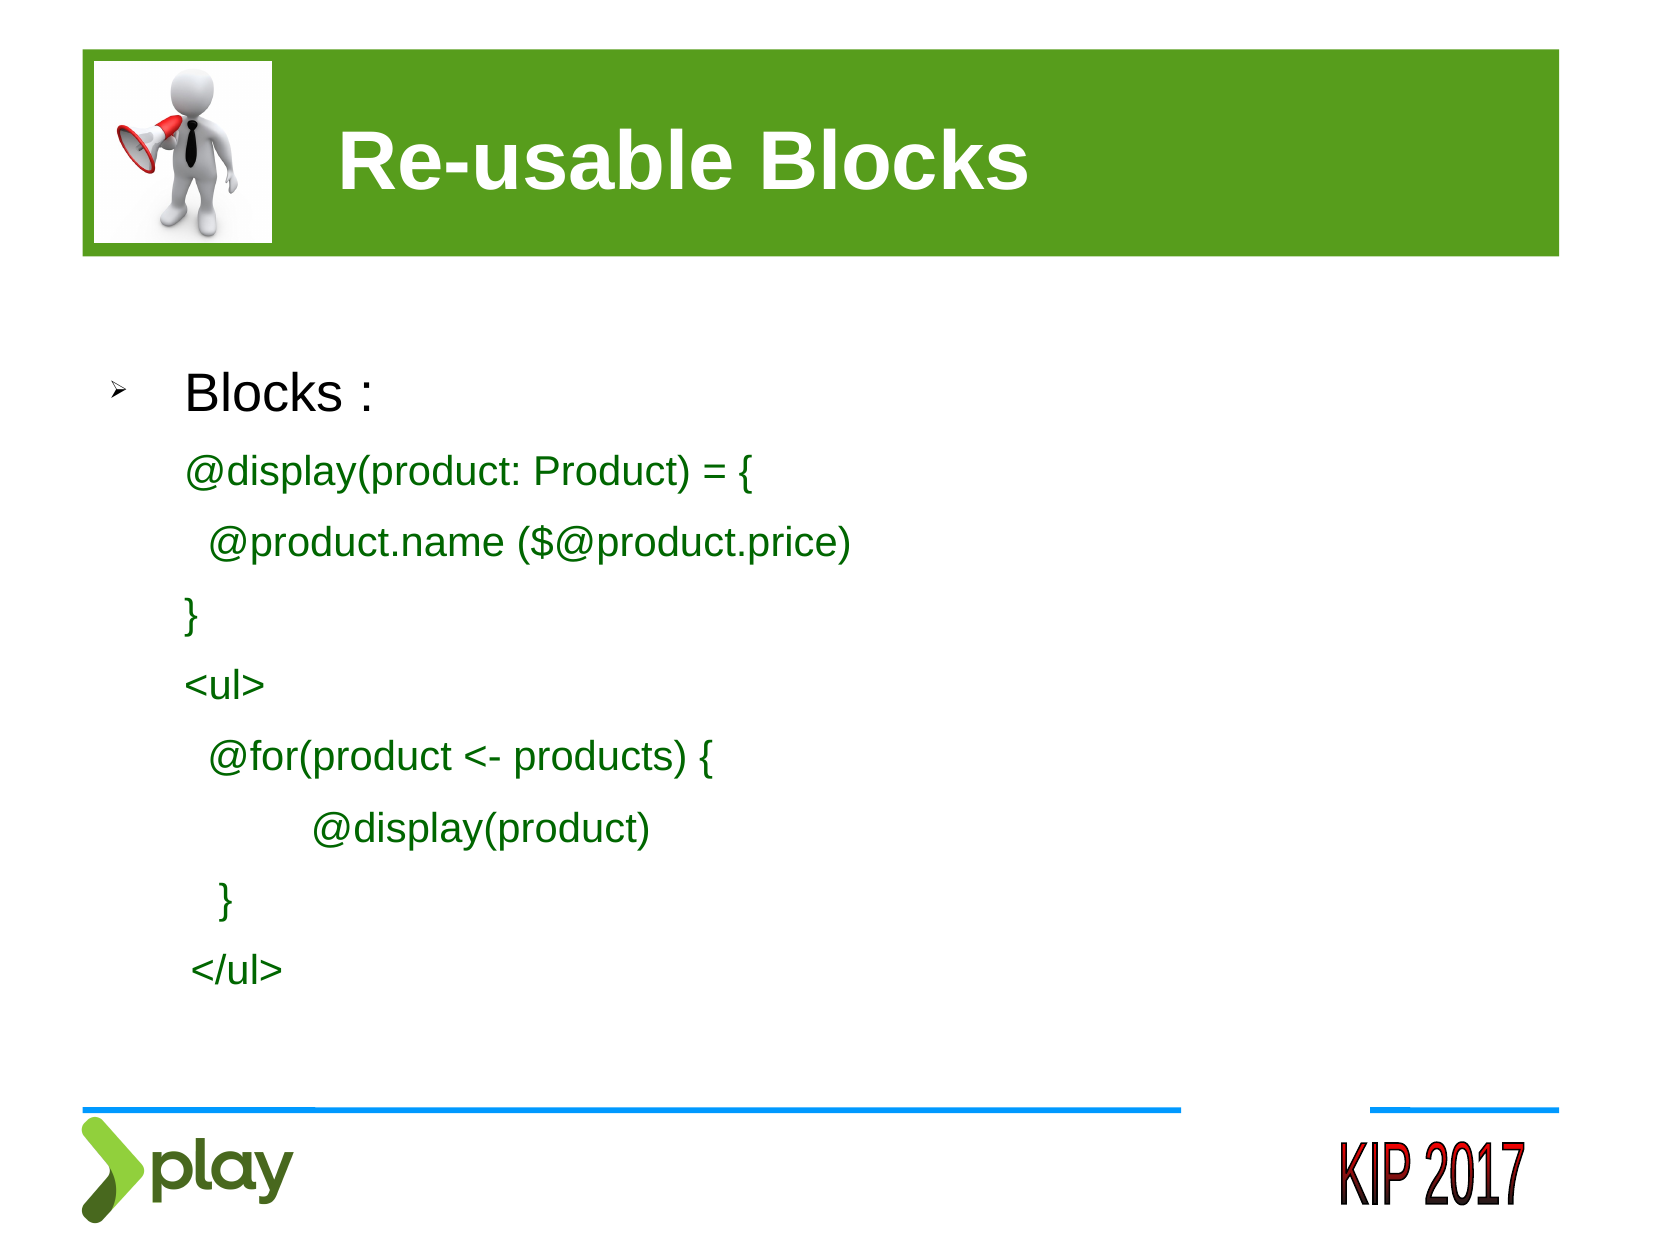

# Re-usable Blocks
Blocks :
@display(product: Product) = {
 @product.name ($@product.price)
}
<ul>
 @for(product <- products) {
 @display(product)
 }
 </ul>